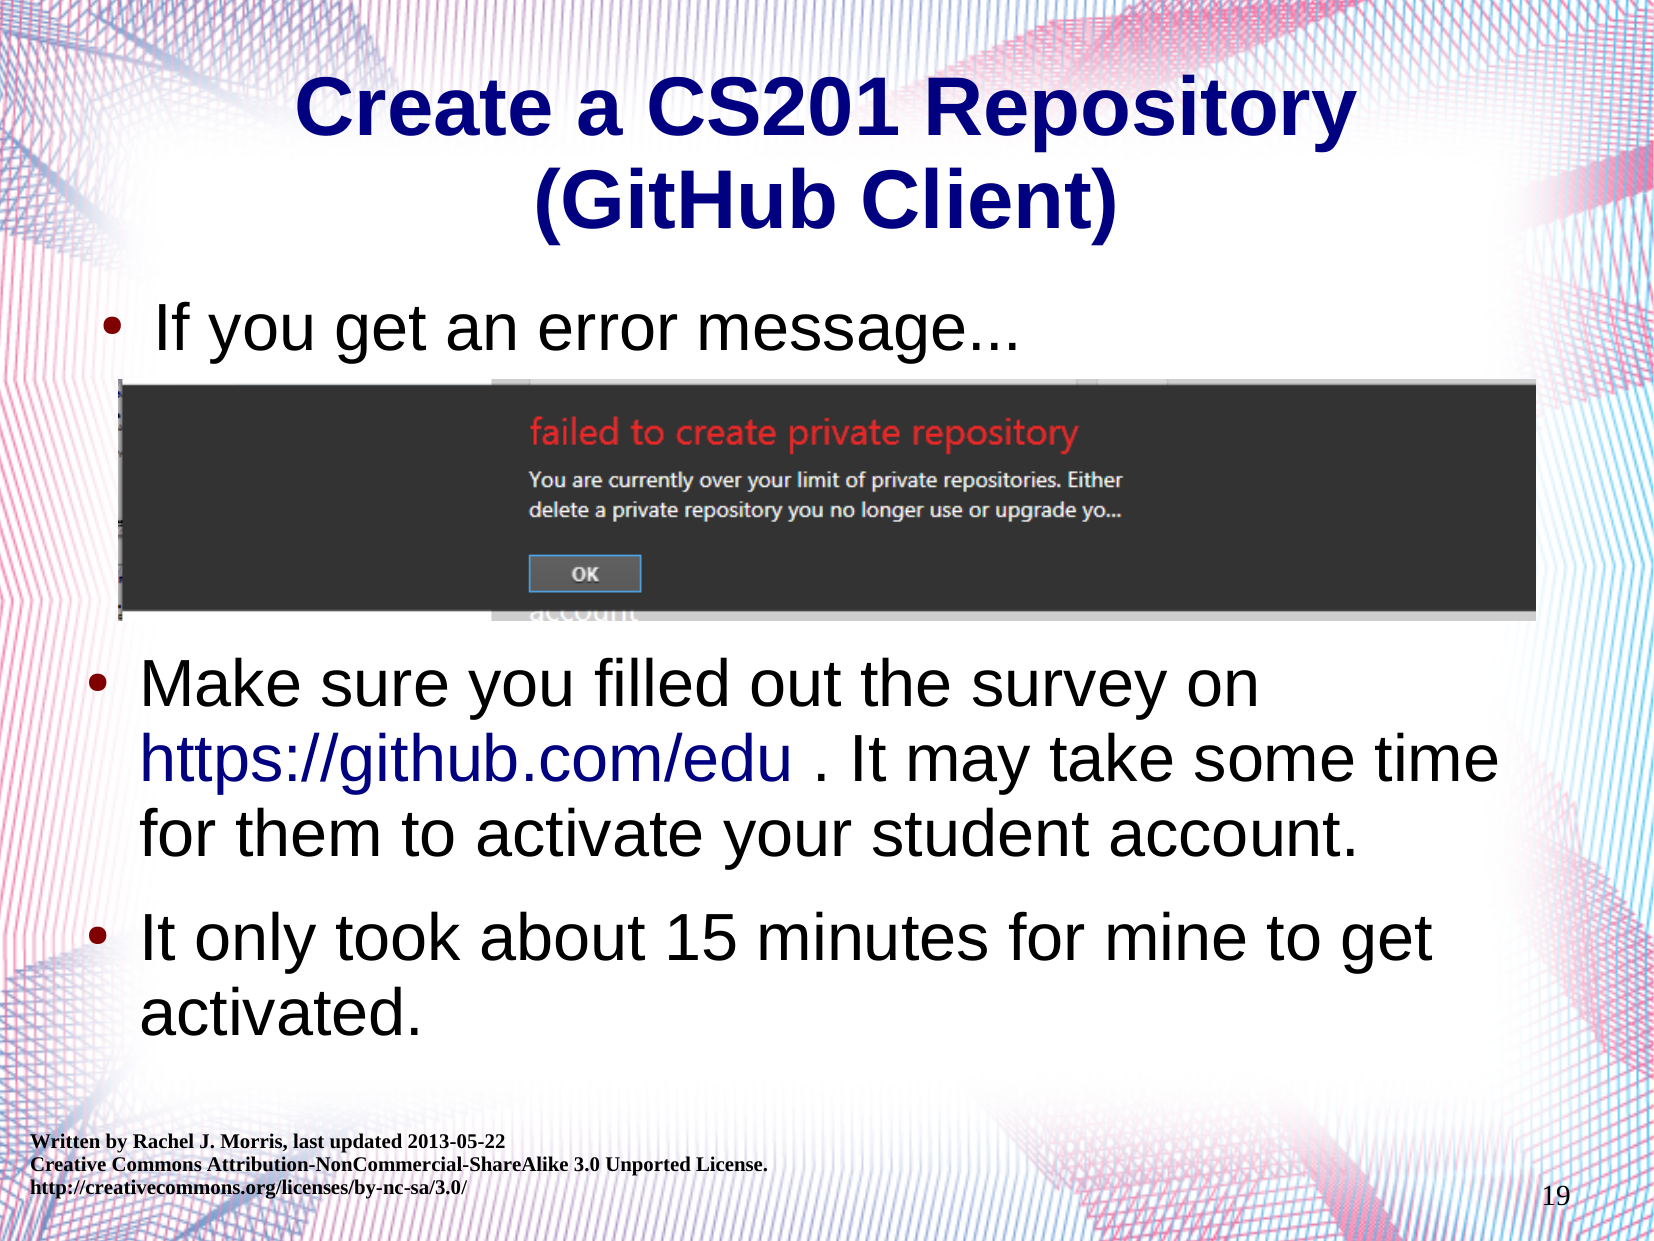

# Create a CS201 Repository (GitHub Client)
If you get an error message...
Make sure you filled out the survey on https://github.com/edu . It may take some time for them to activate your student account.
It only took about 15 minutes for mine to get activated.
19